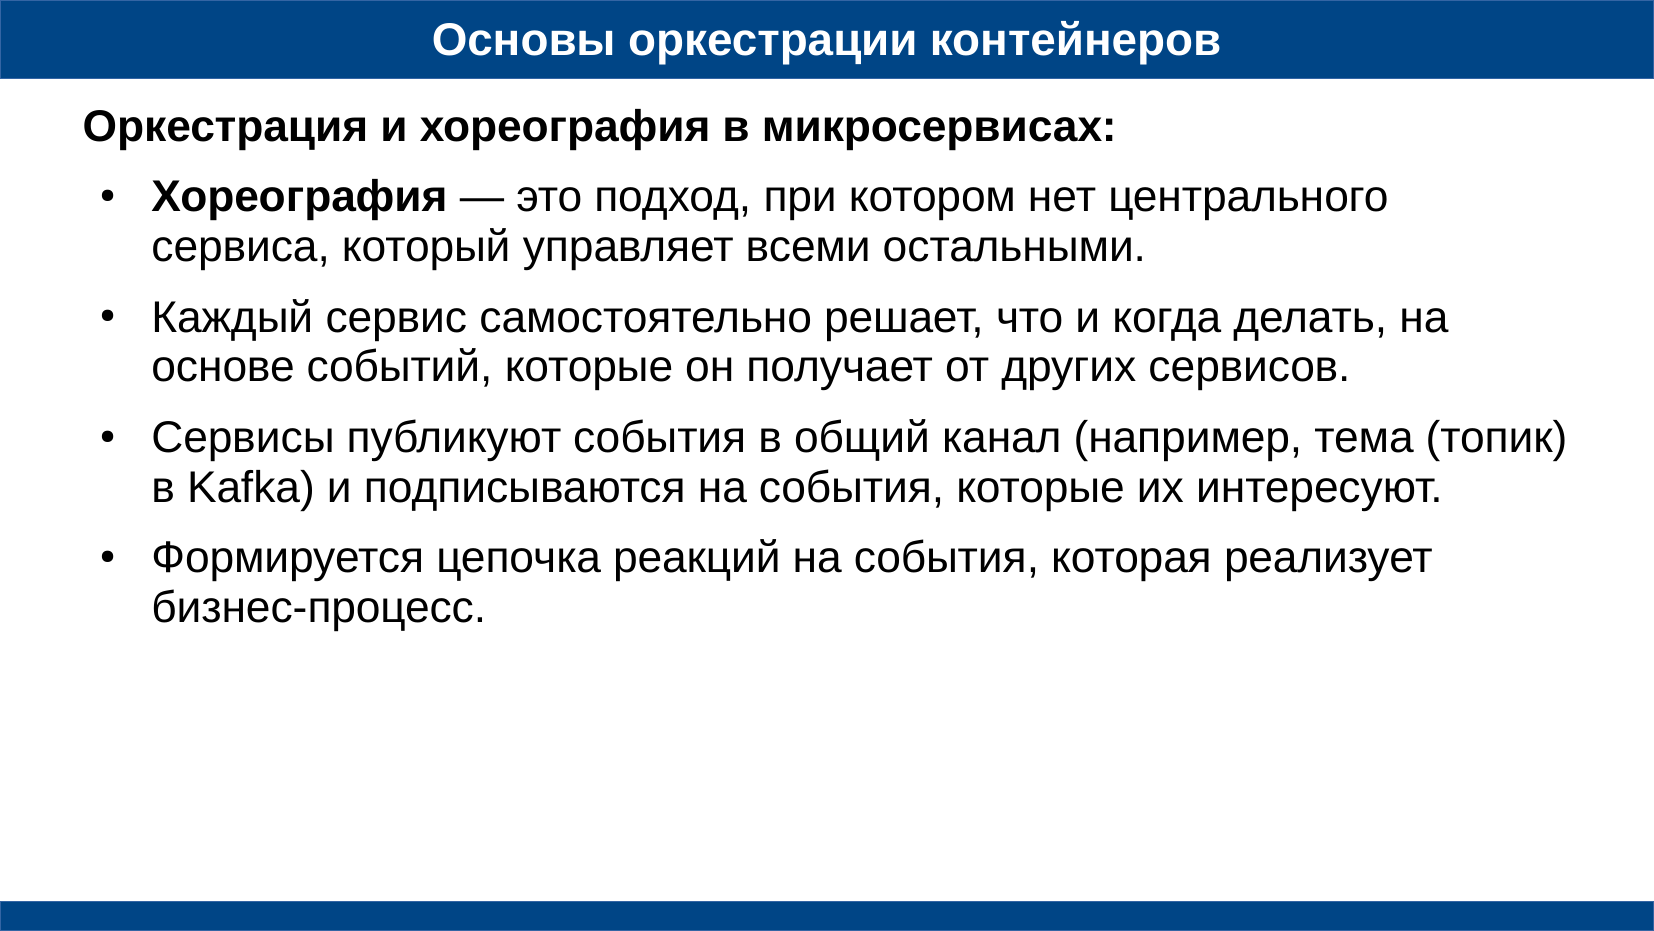

# Основы оркестрации контейнеров
Оркестрация и хореография в микросервисах:
Хореография — это подход, при котором нет центрального сервиса, который управляет всеми остальными.
Каждый сервис самостоятельно решает, что и когда делать, на основе событий, которые он получает от других сервисов.
Сервисы публикуют события в общий канал (например, тема (топик) в Kafka) и подписываются на события, которые их интересуют.
Формируется цепочка реакций на события, которая реализует бизнес-процесс.